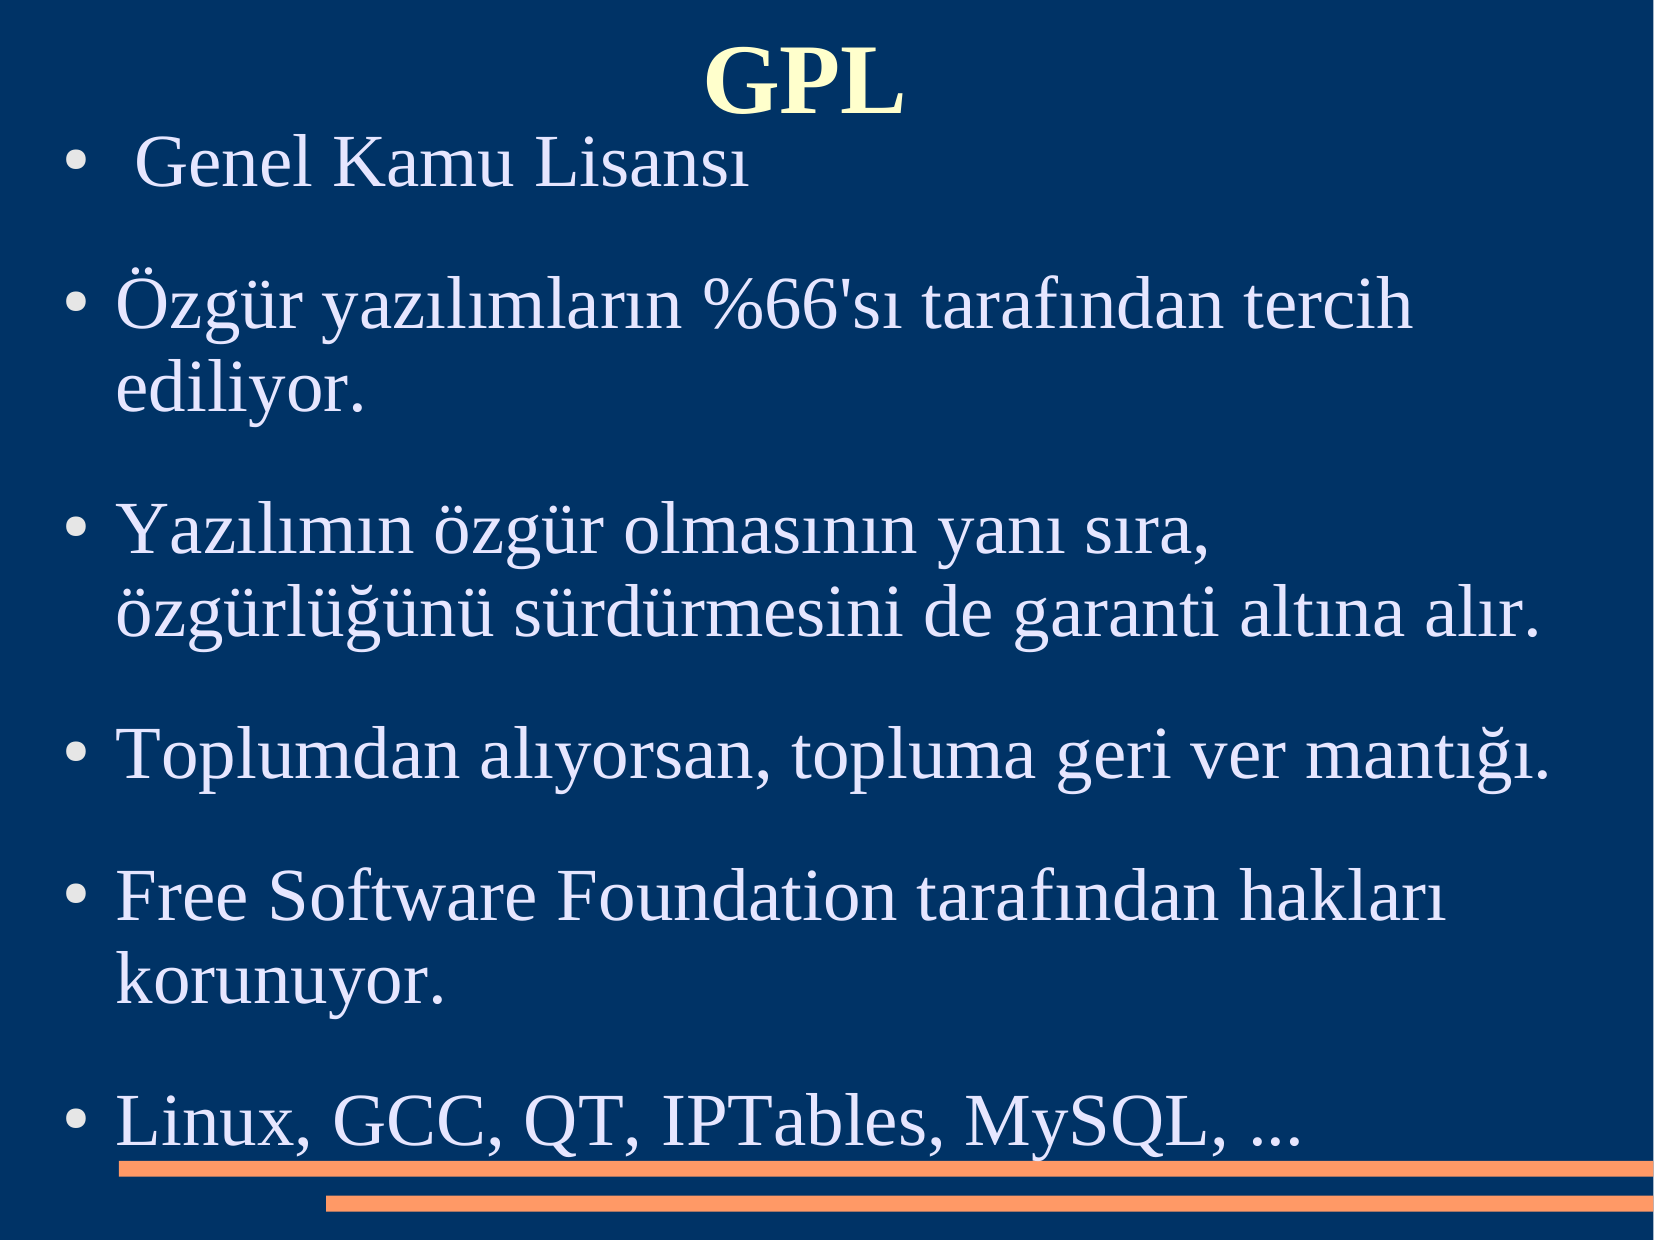

# GPL
 Genel Kamu Lisansı
Özgür yazılımların %66'sı tarafından tercih ediliyor.
Yazılımın özgür olmasının yanı sıra, özgürlüğünü sürdürmesini de garanti altına alır.
Toplumdan alıyorsan, topluma geri ver mantığı.
Free Software Foundation tarafından hakları korunuyor.
Linux, GCC, QT, IPTables, MySQL, ...